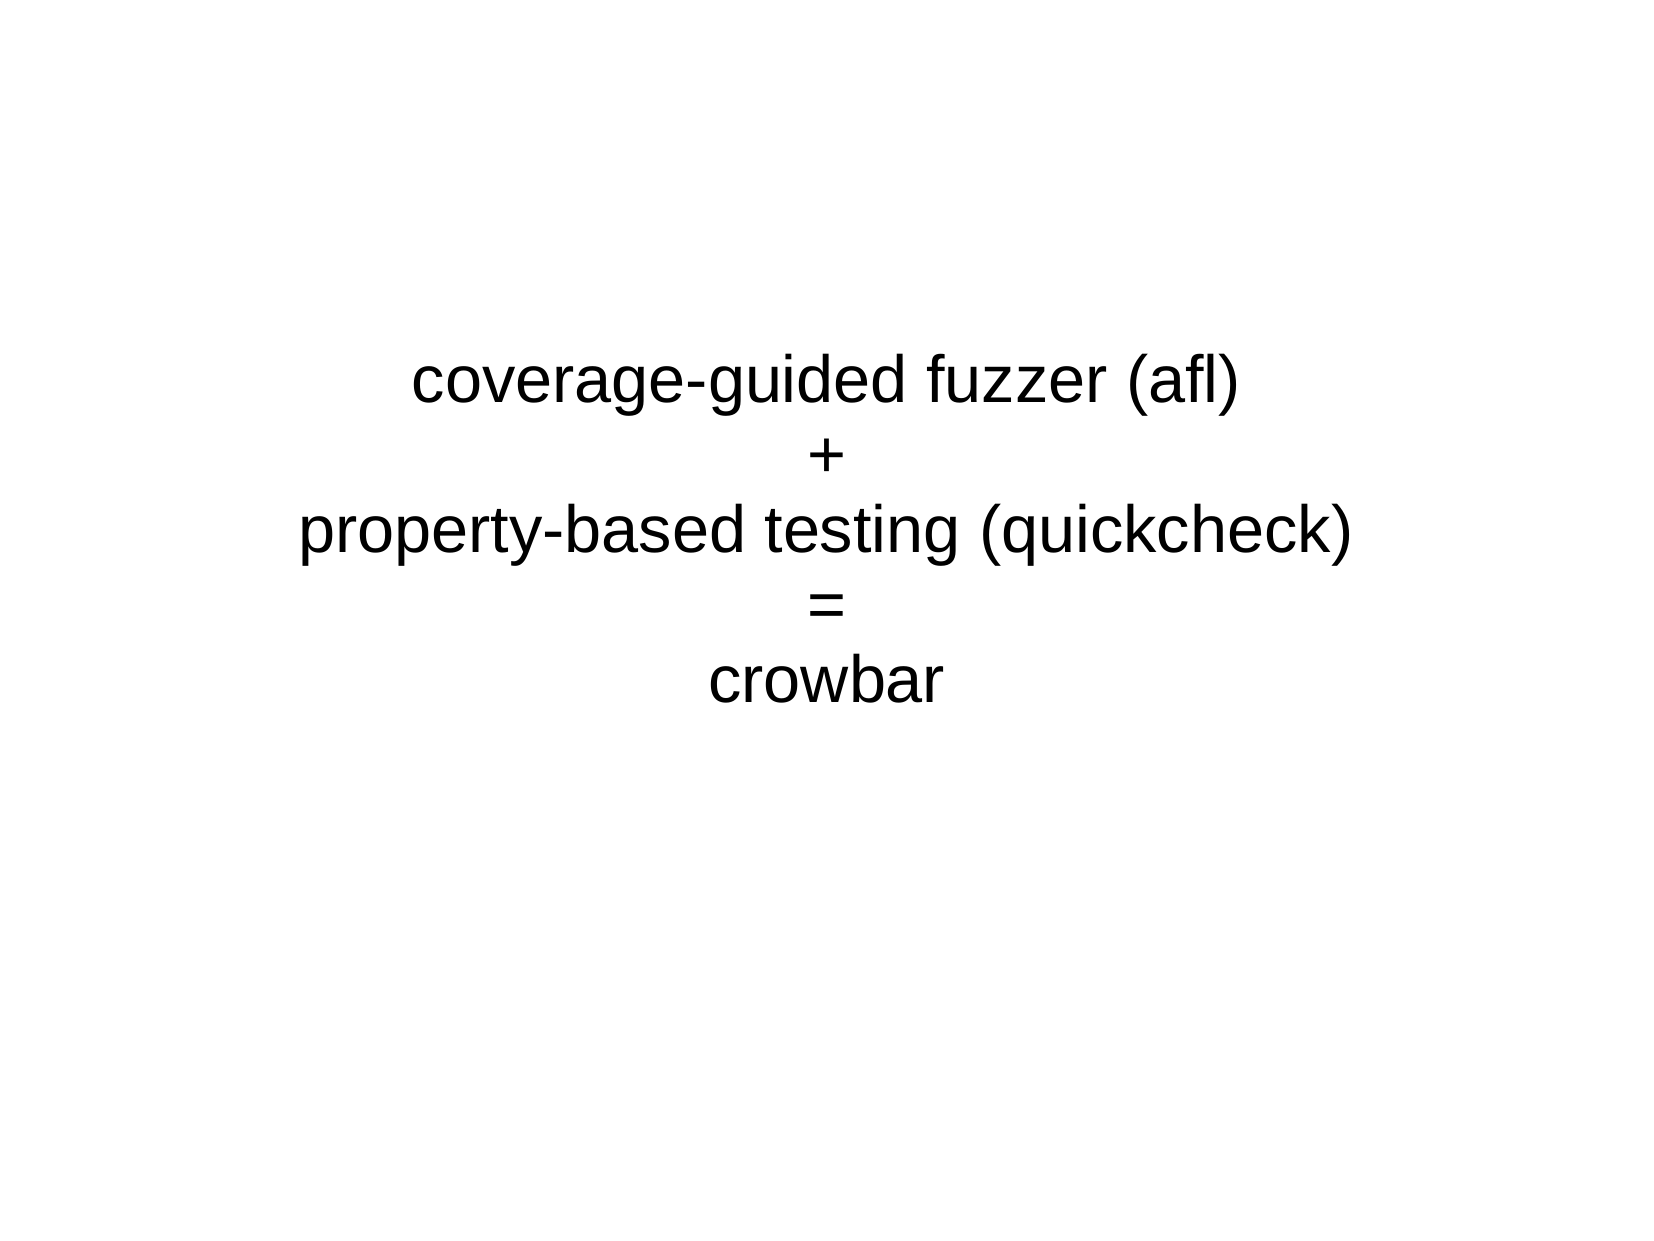

# coverage-guided fuzzer (afl)
+
property-based testing (quickcheck)
=
crowbar